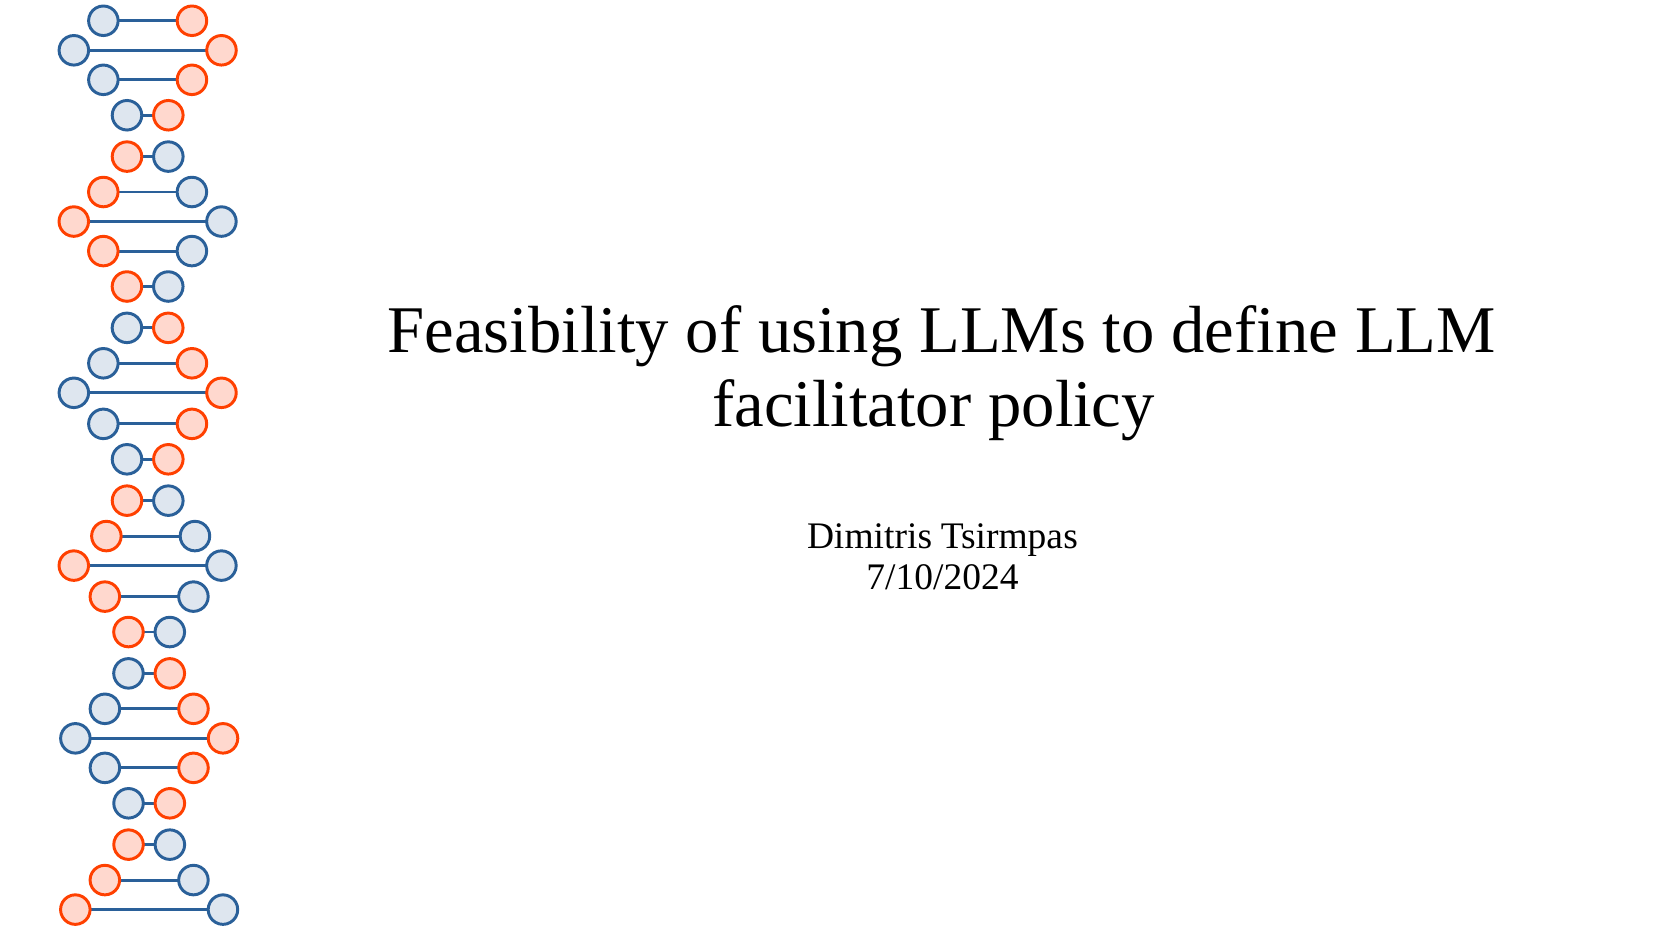

# Feasibility of using LLMs to define LLM facilitator policy
Dimitris Tsirmpas
7/10/2024